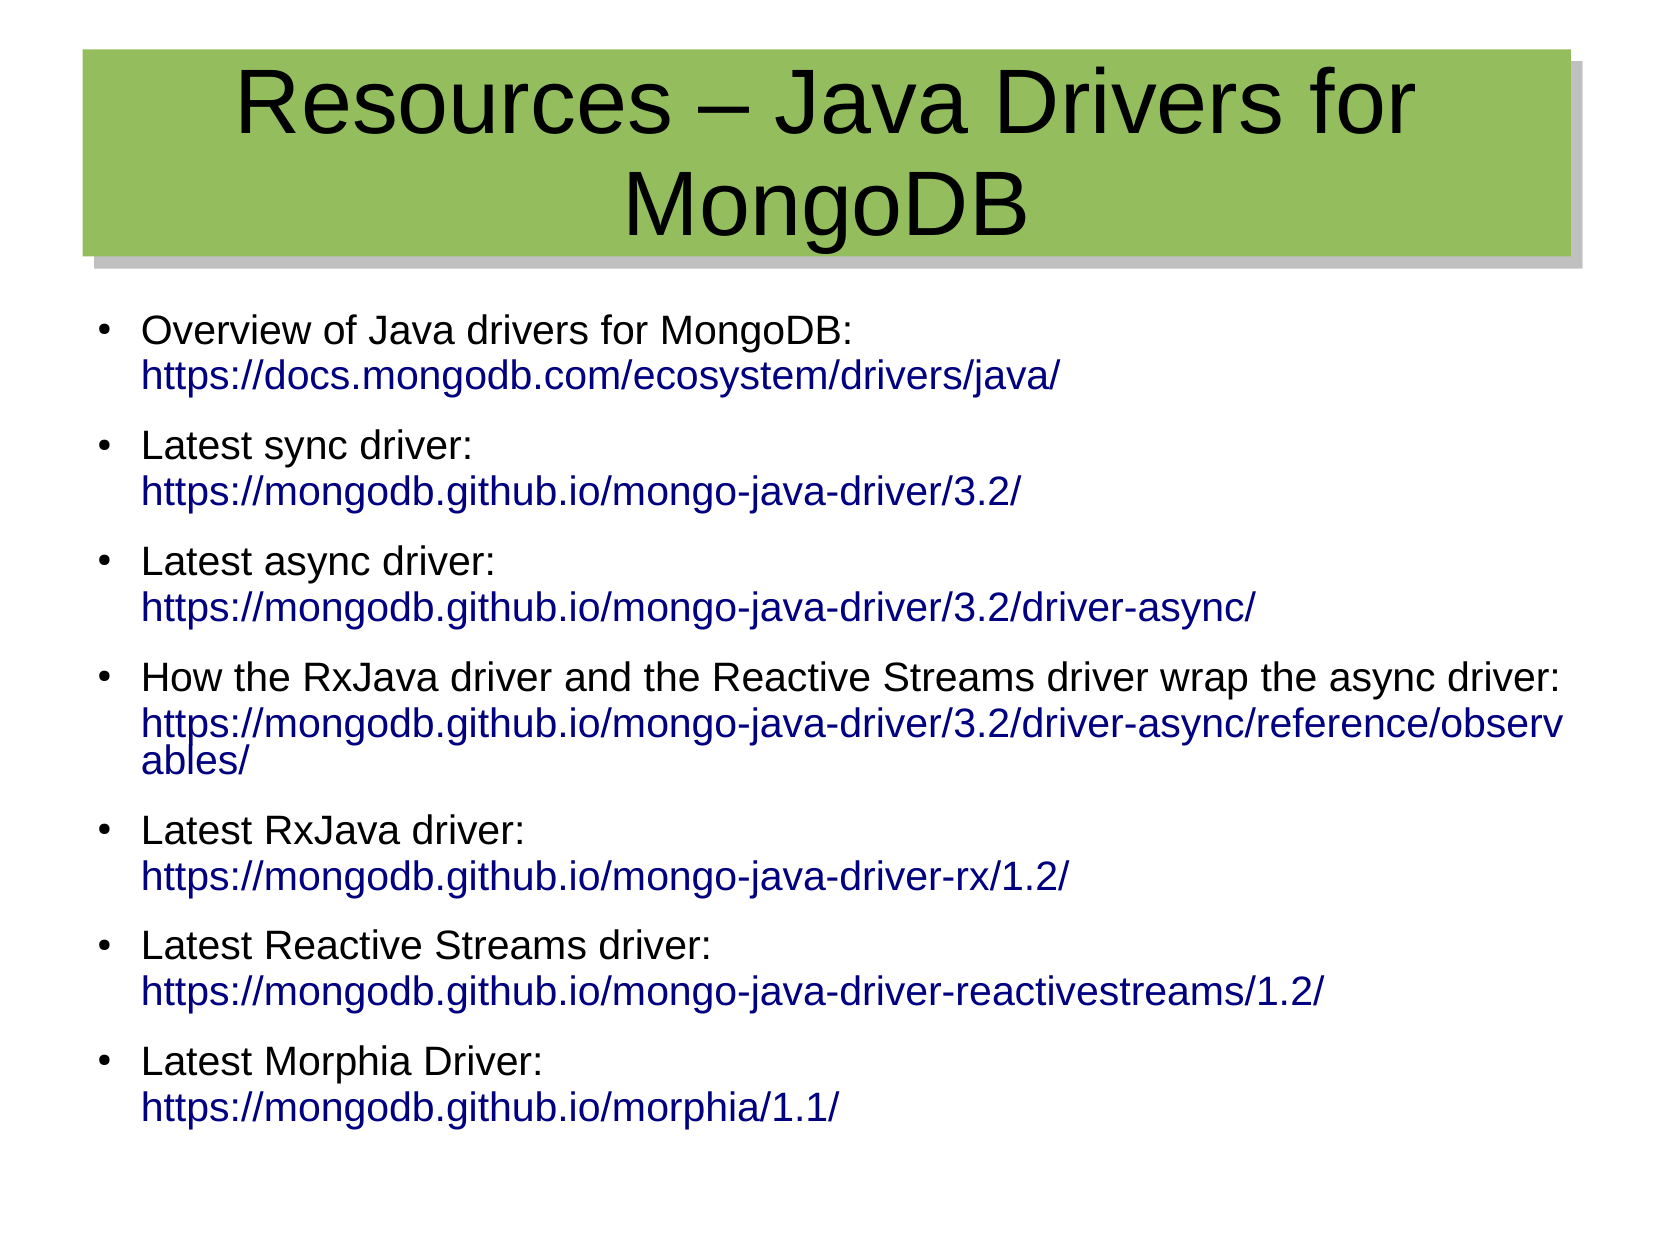

# Resources – Java Drivers for MongoDB
Overview of Java drivers for MongoDB:
https://docs.mongodb.com/ecosystem/drivers/java/
Latest sync driver:
https://mongodb.github.io/mongo-java-driver/3.2/
Latest async driver:
https://mongodb.github.io/mongo-java-driver/3.2/driver-async/
How the RxJava driver and the Reactive Streams driver wrap the async driver:
https://mongodb.github.io/mongo-java-driver/3.2/driver-async/reference/observables/
Latest RxJava driver:
https://mongodb.github.io/mongo-java-driver-rx/1.2/
Latest Reactive Streams driver:
https://mongodb.github.io/mongo-java-driver-reactivestreams/1.2/
Latest Morphia Driver:
https://mongodb.github.io/morphia/1.1/